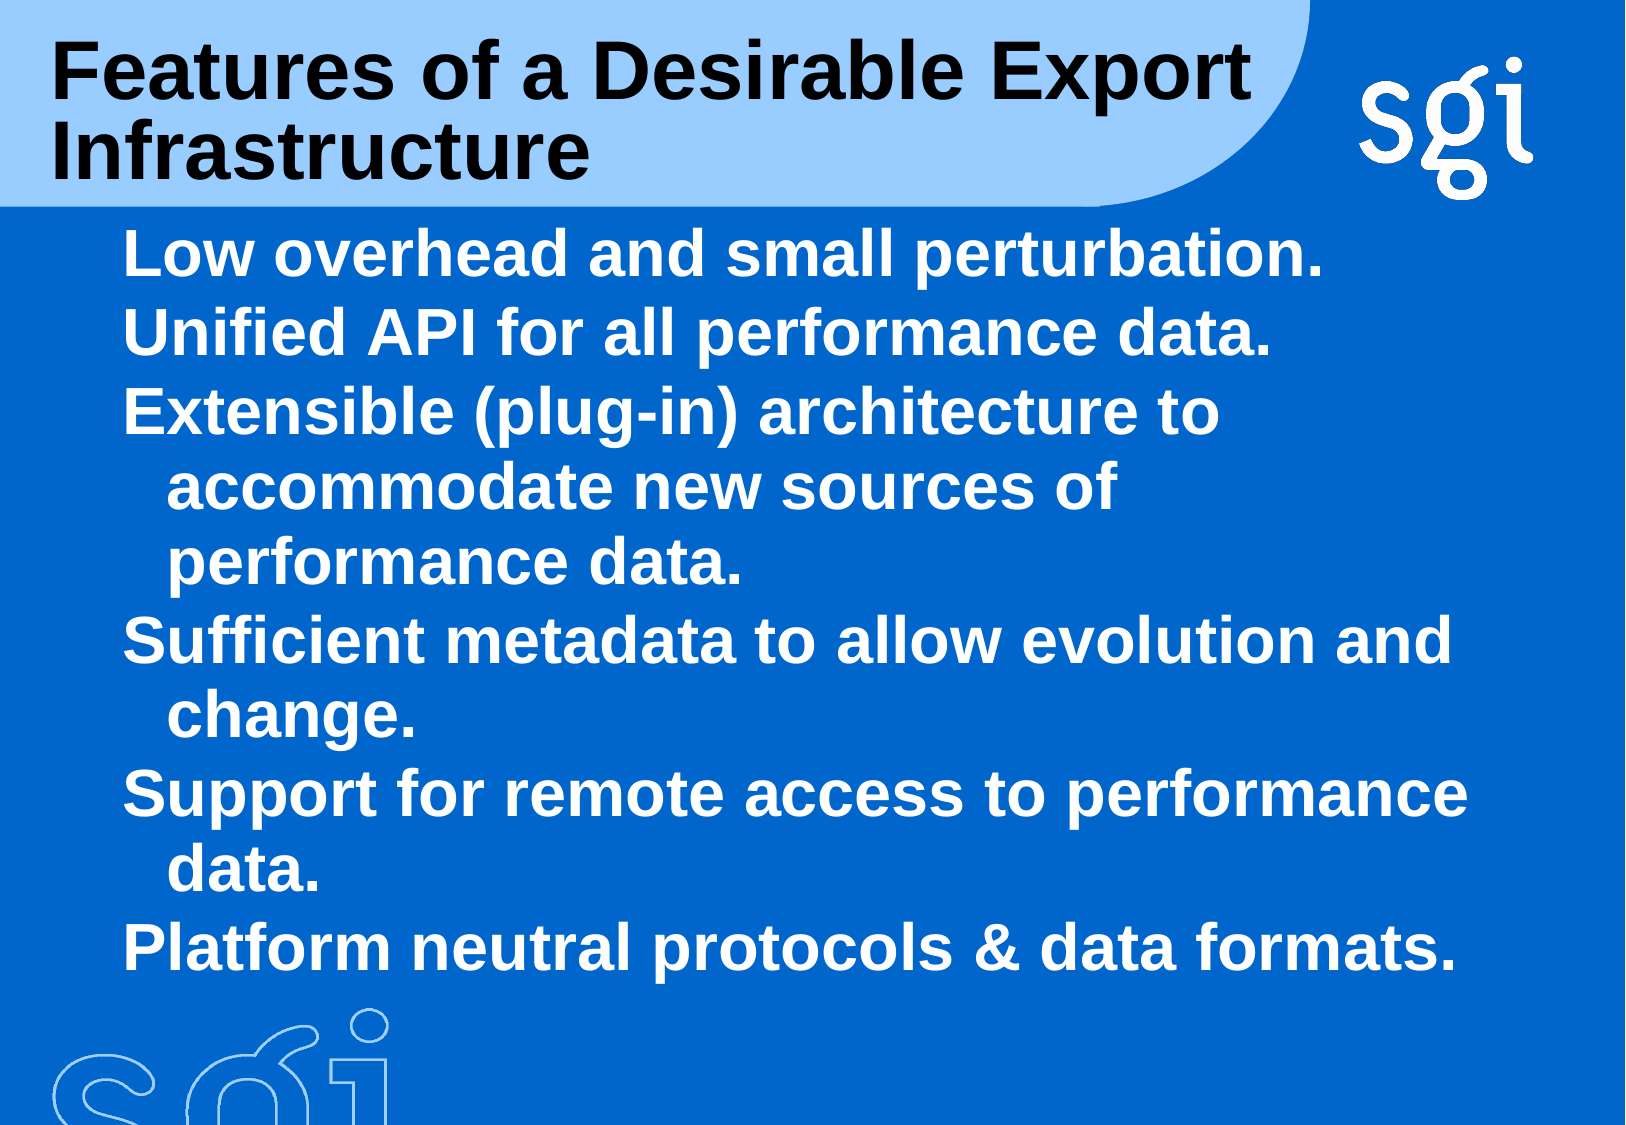

# Features of a Desirable Export Infrastructure
Low overhead and small perturbation.
Unified API for all performance data.
Extensible (plug-in) architecture to accommodate new sources of performance data.
Sufficient metadata to allow evolution and change.
Support for remote access to performance data.
Platform neutral protocols & data formats.